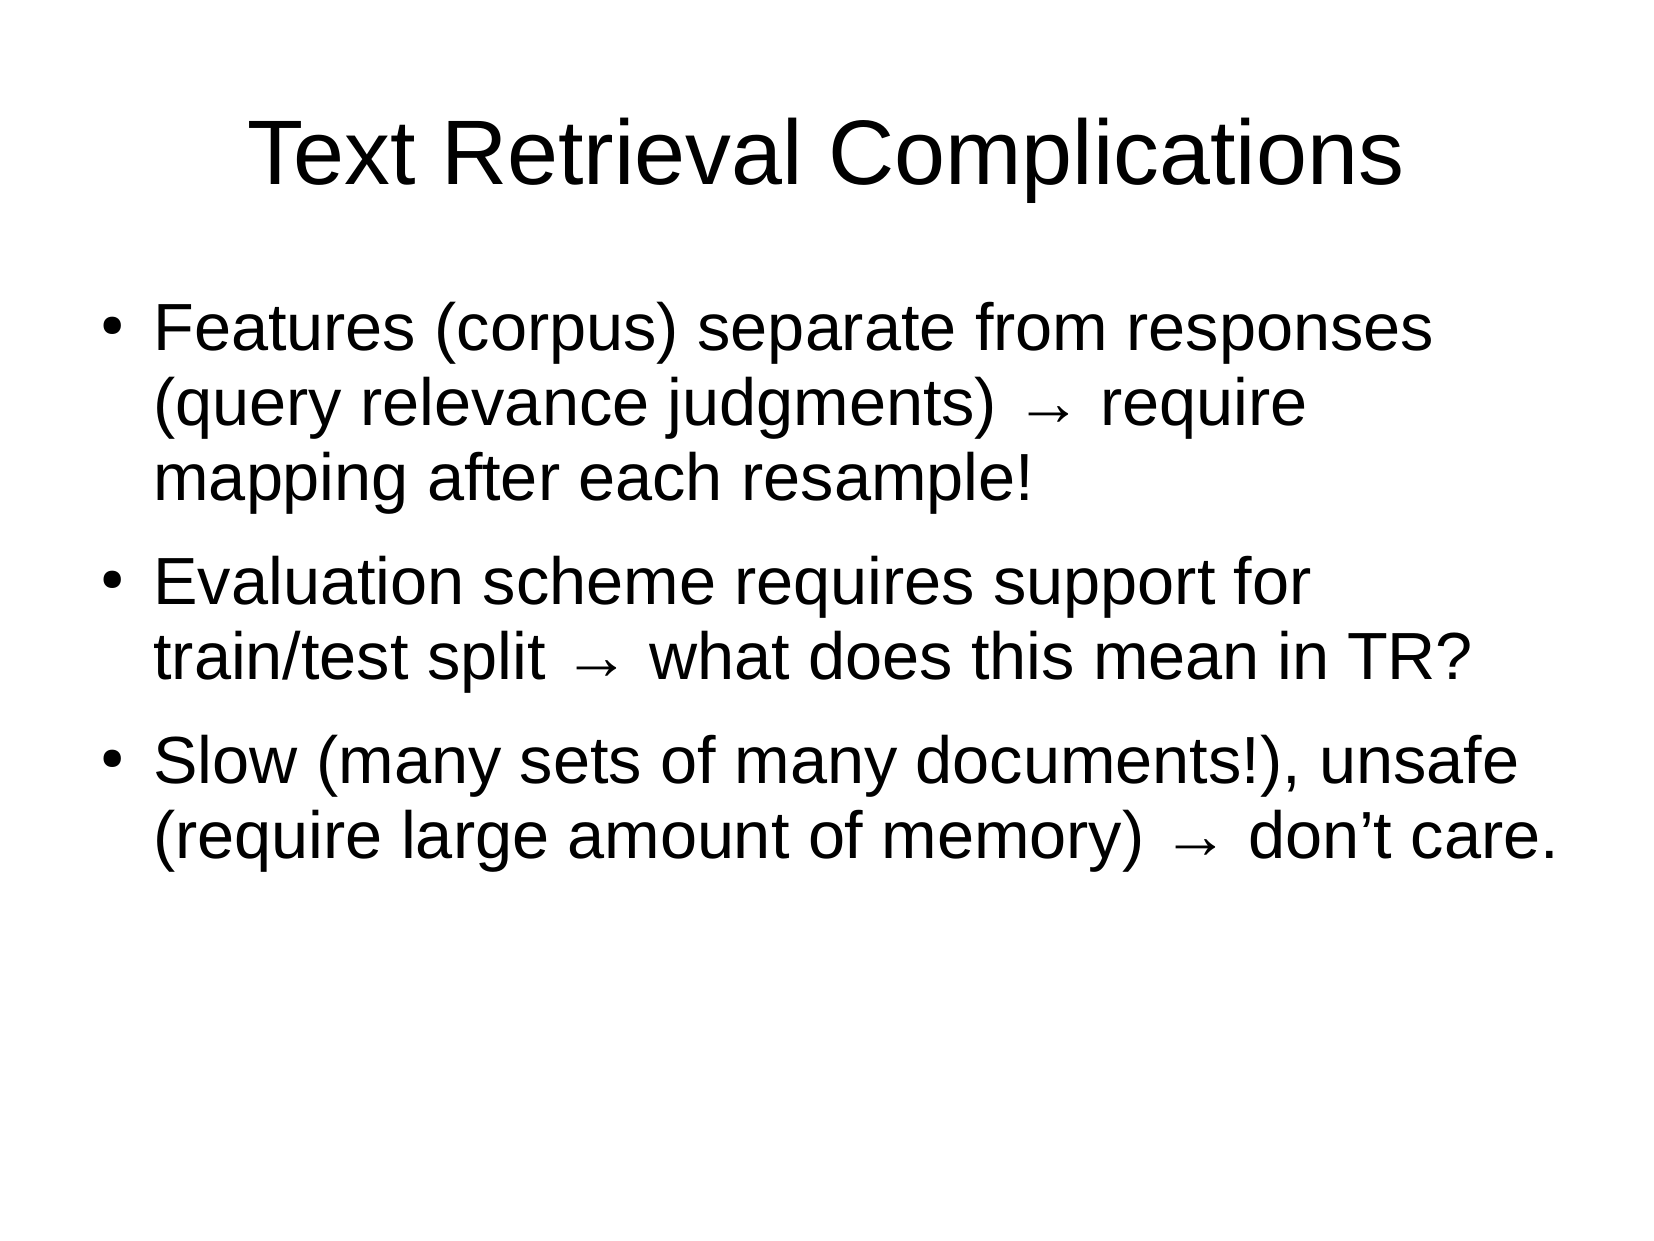

# Text Retrieval Complications
Features (corpus) separate from responses (query relevance judgments) → require mapping after each resample!
Evaluation scheme requires support for train/test split → what does this mean in TR?
Slow (many sets of many documents!), unsafe (require large amount of memory) → don’t care.